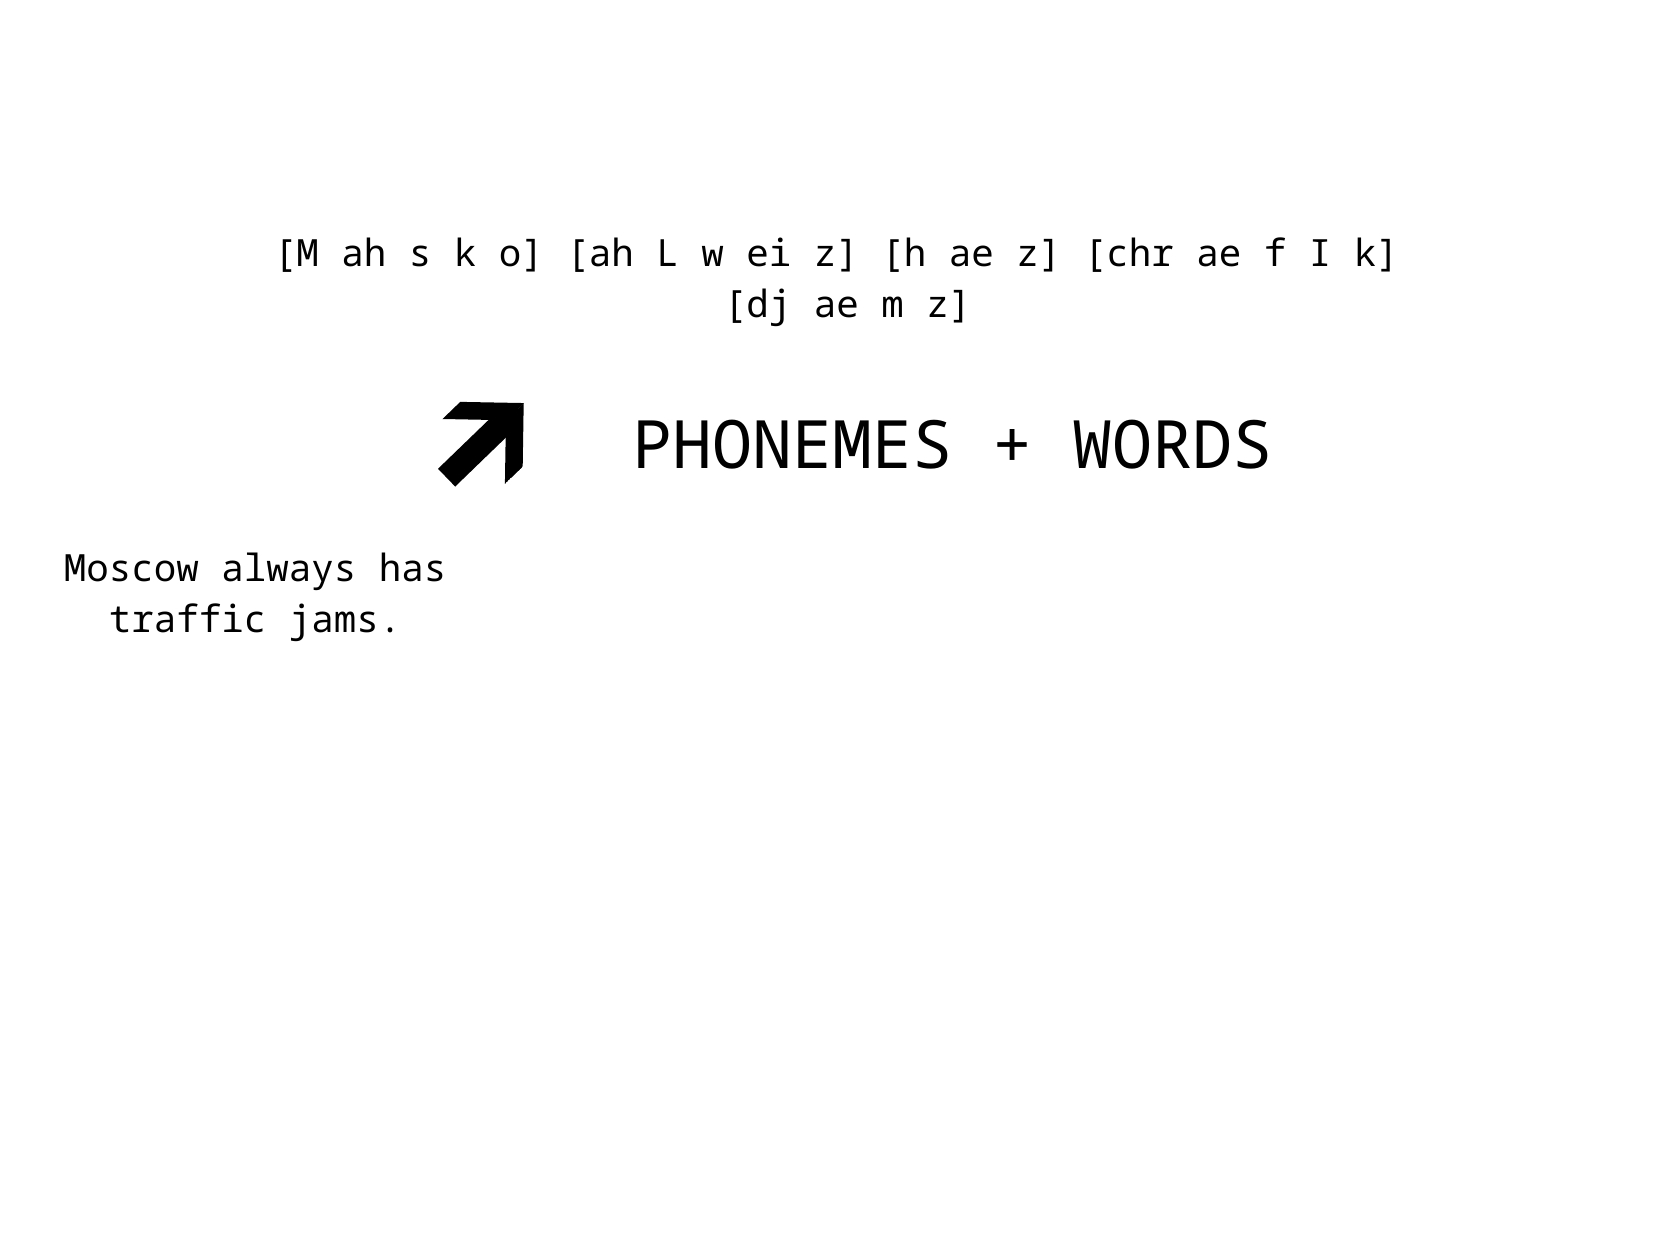

[M ah s k o] [ah L w ei z] [h ae z] [chr ae f I k]
[dj ae m z]
PHONEMES + WORDS
# Moscow always has traffic jams.